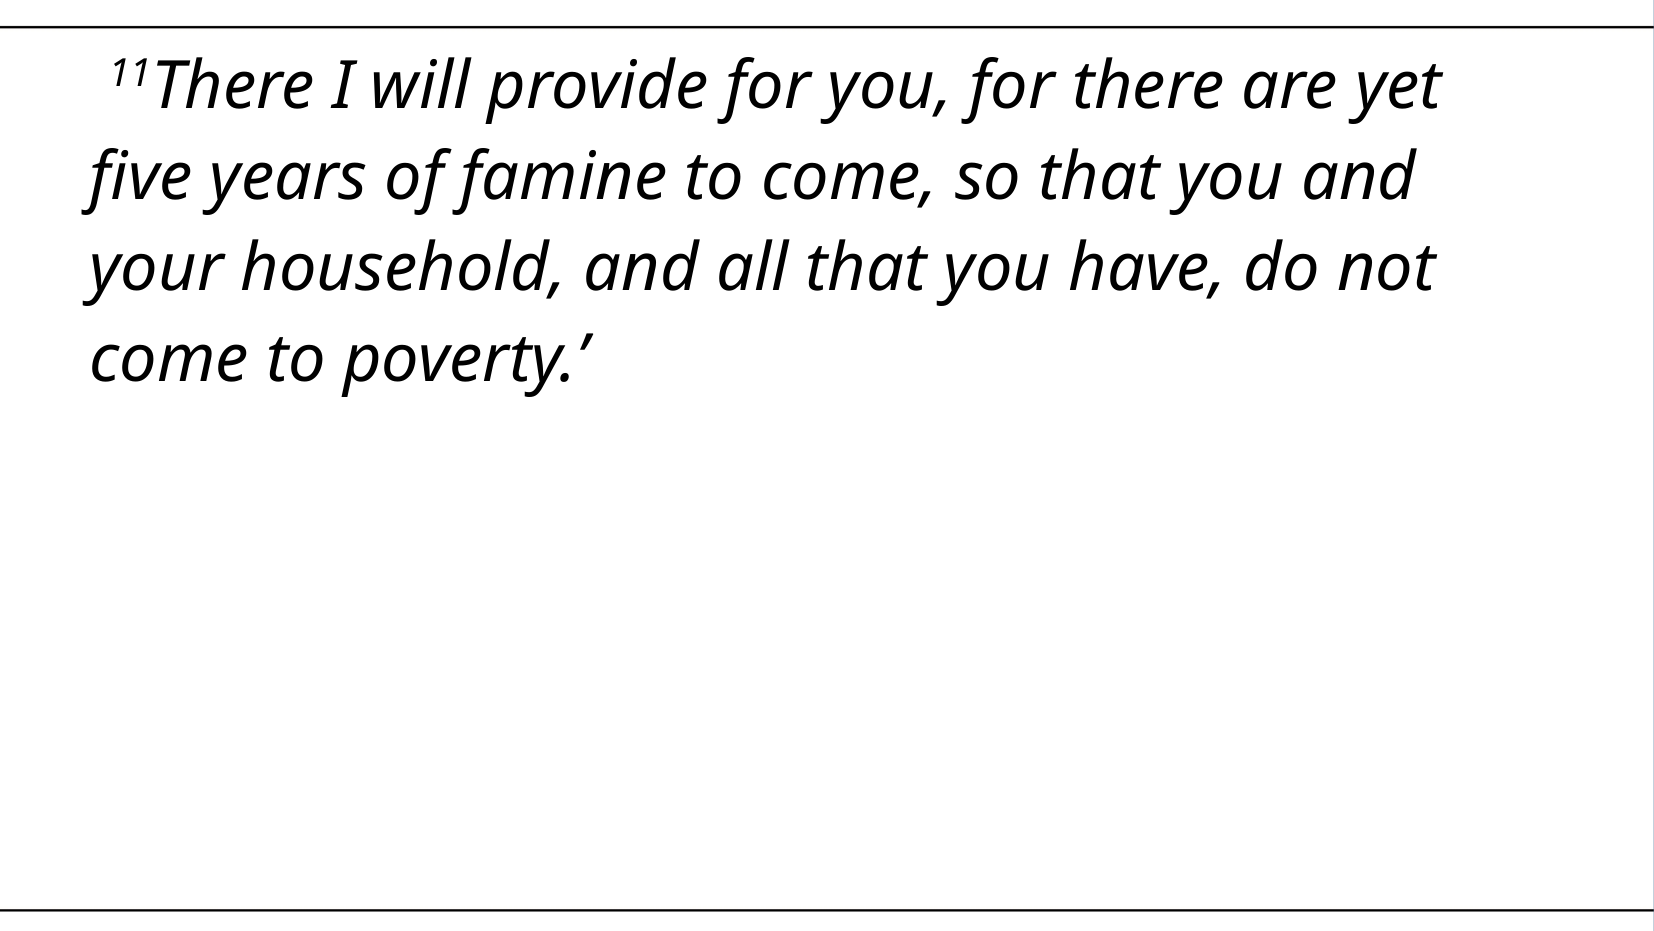

11There I will provide for you, for there are yet five years of famine to come, so that you and your household, and all that you have, do not come to poverty.’